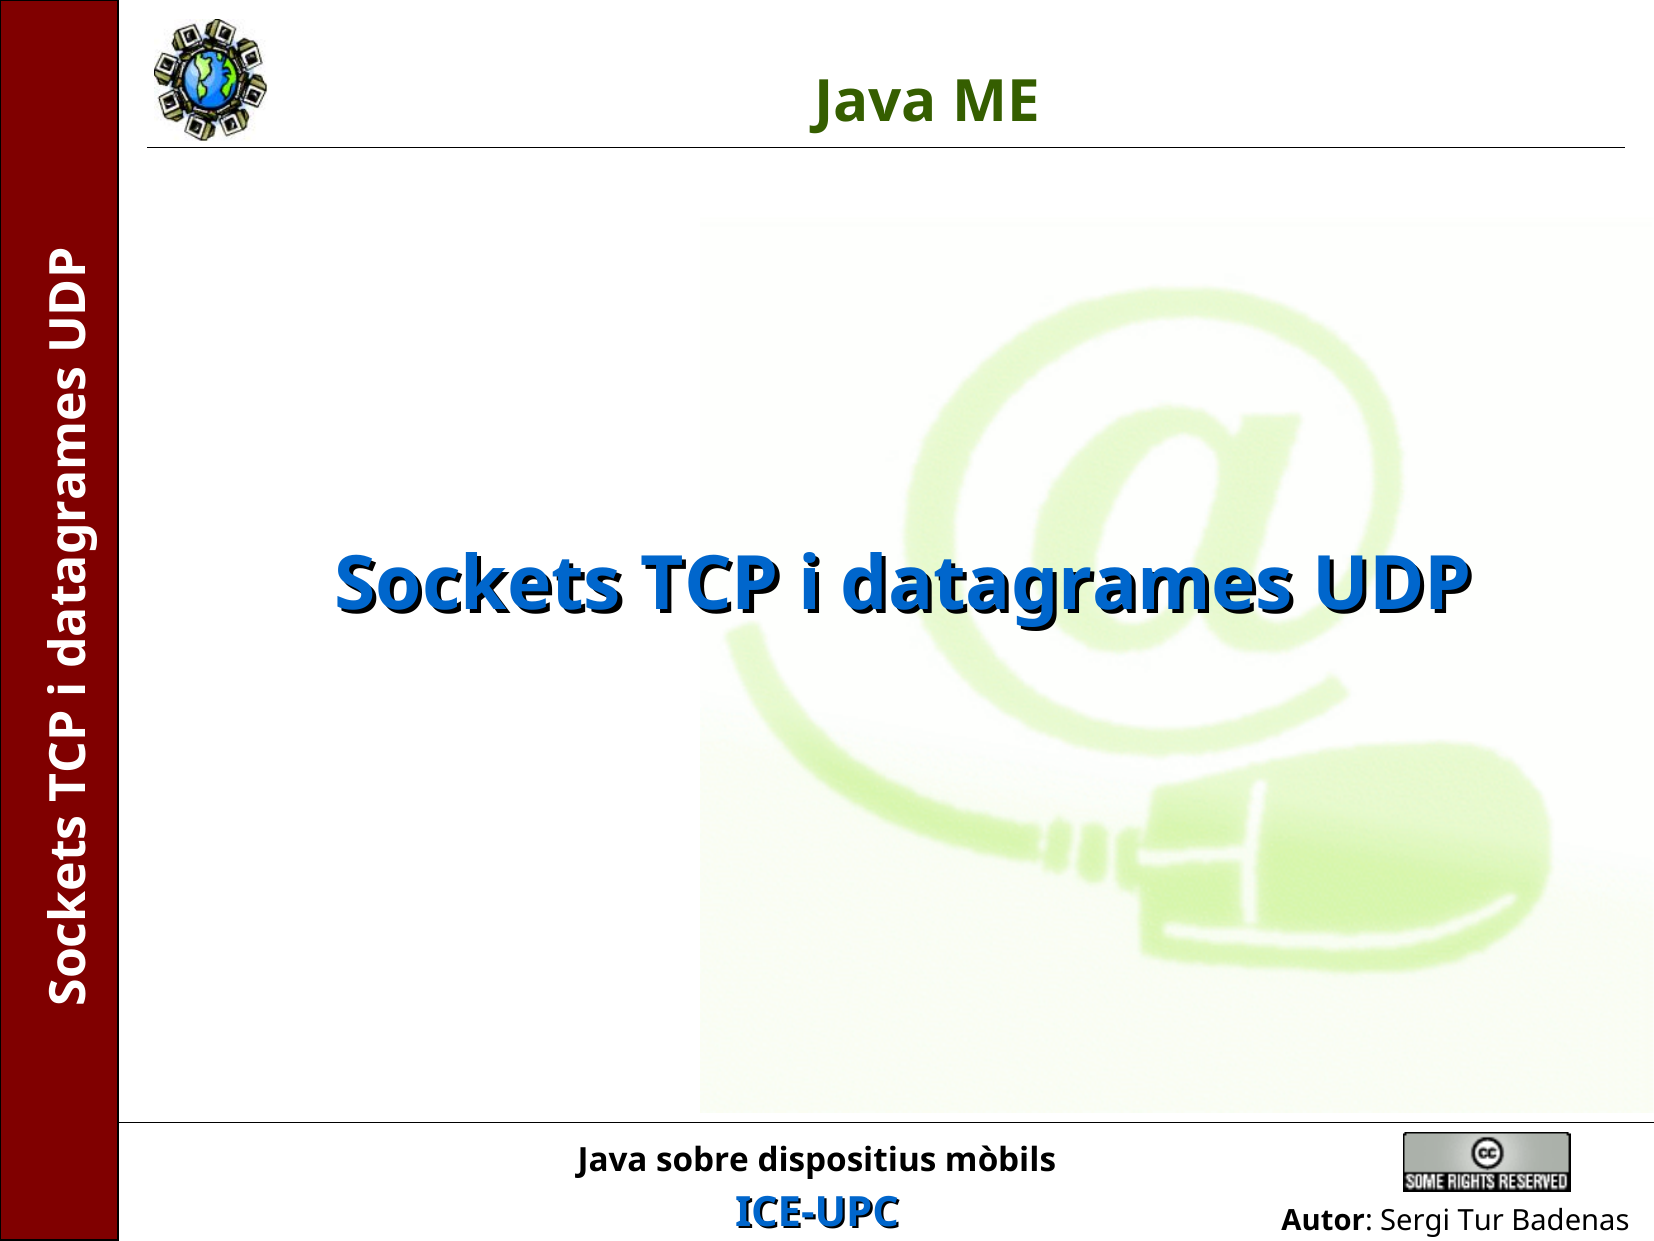

# Java ME
Sockets TCP i datagrames UDP